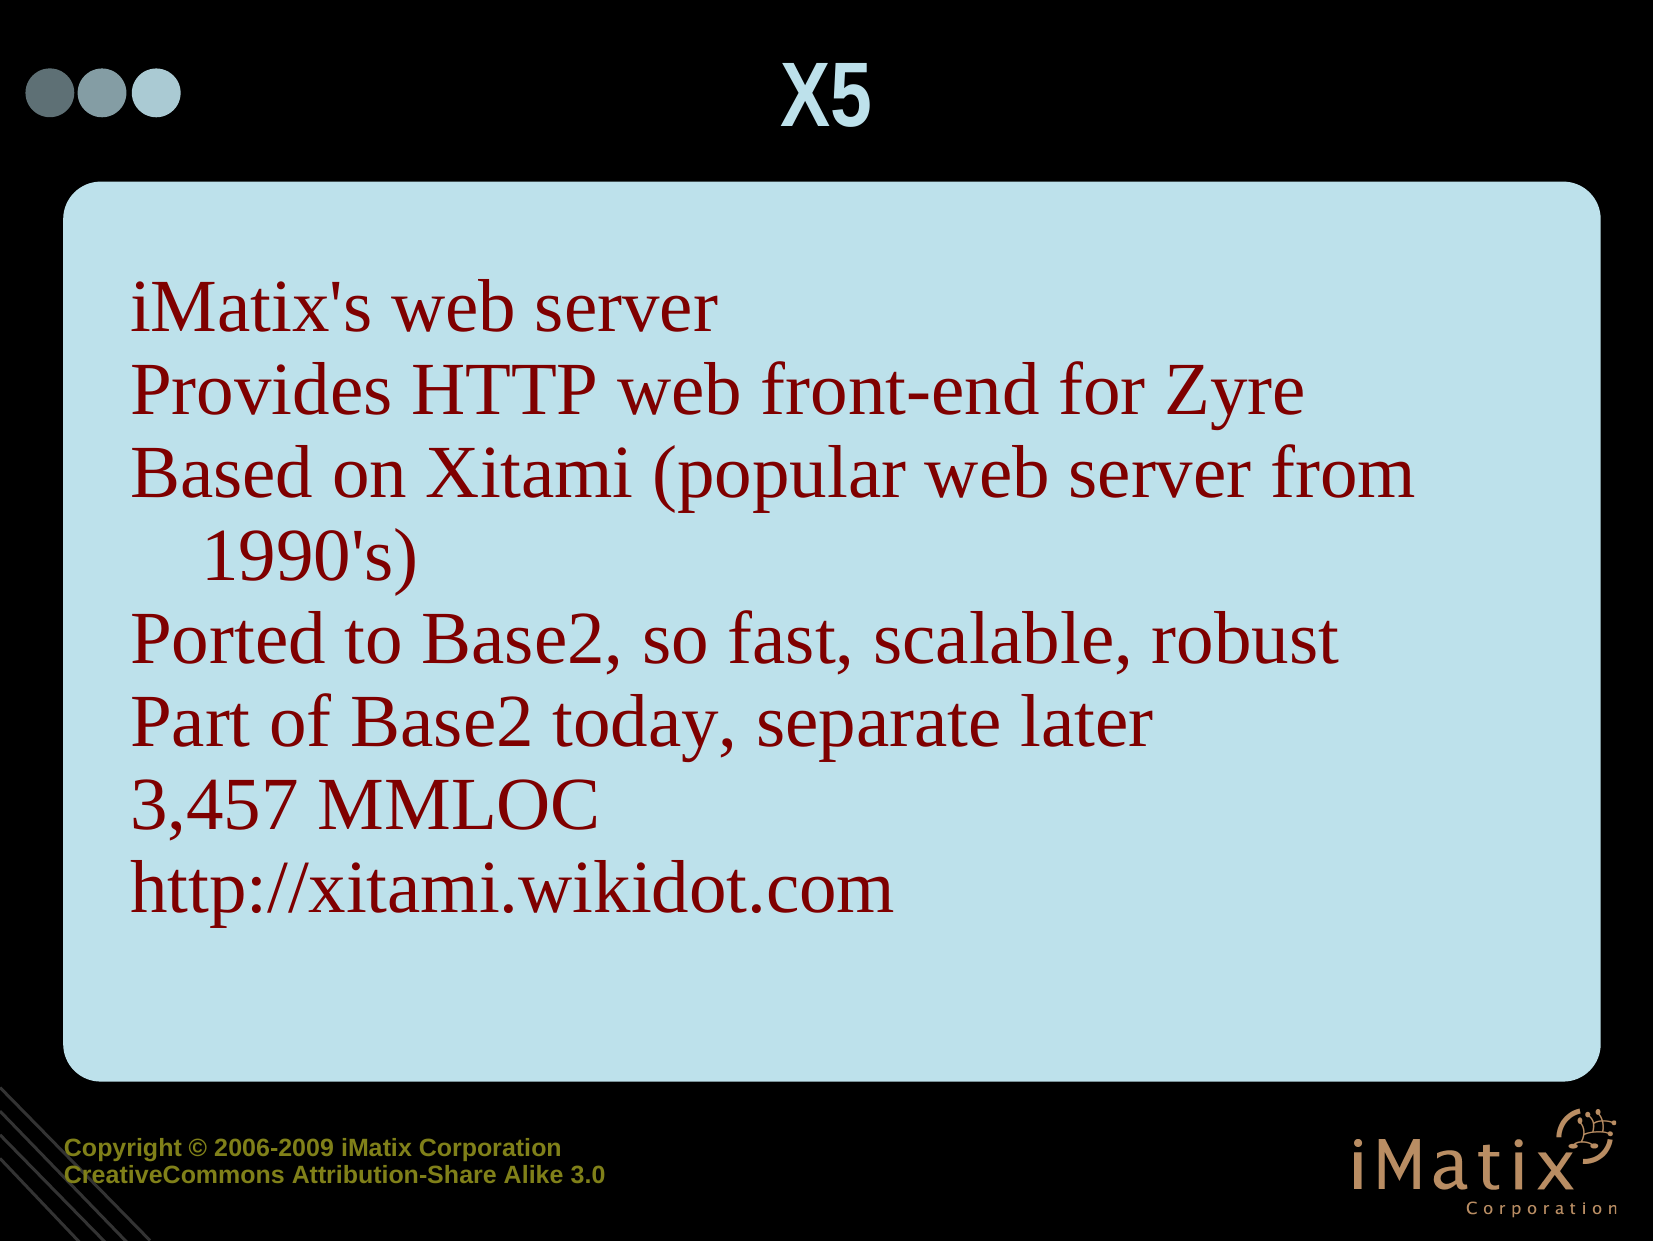

# X5
iMatix's web server
Provides HTTP web front-end for Zyre
Based on Xitami (popular web server from 1990's)
Ported to Base2, so fast, scalable, robust
Part of Base2 today, separate later
3,457 MMLOC
http://xitami.wikidot.com